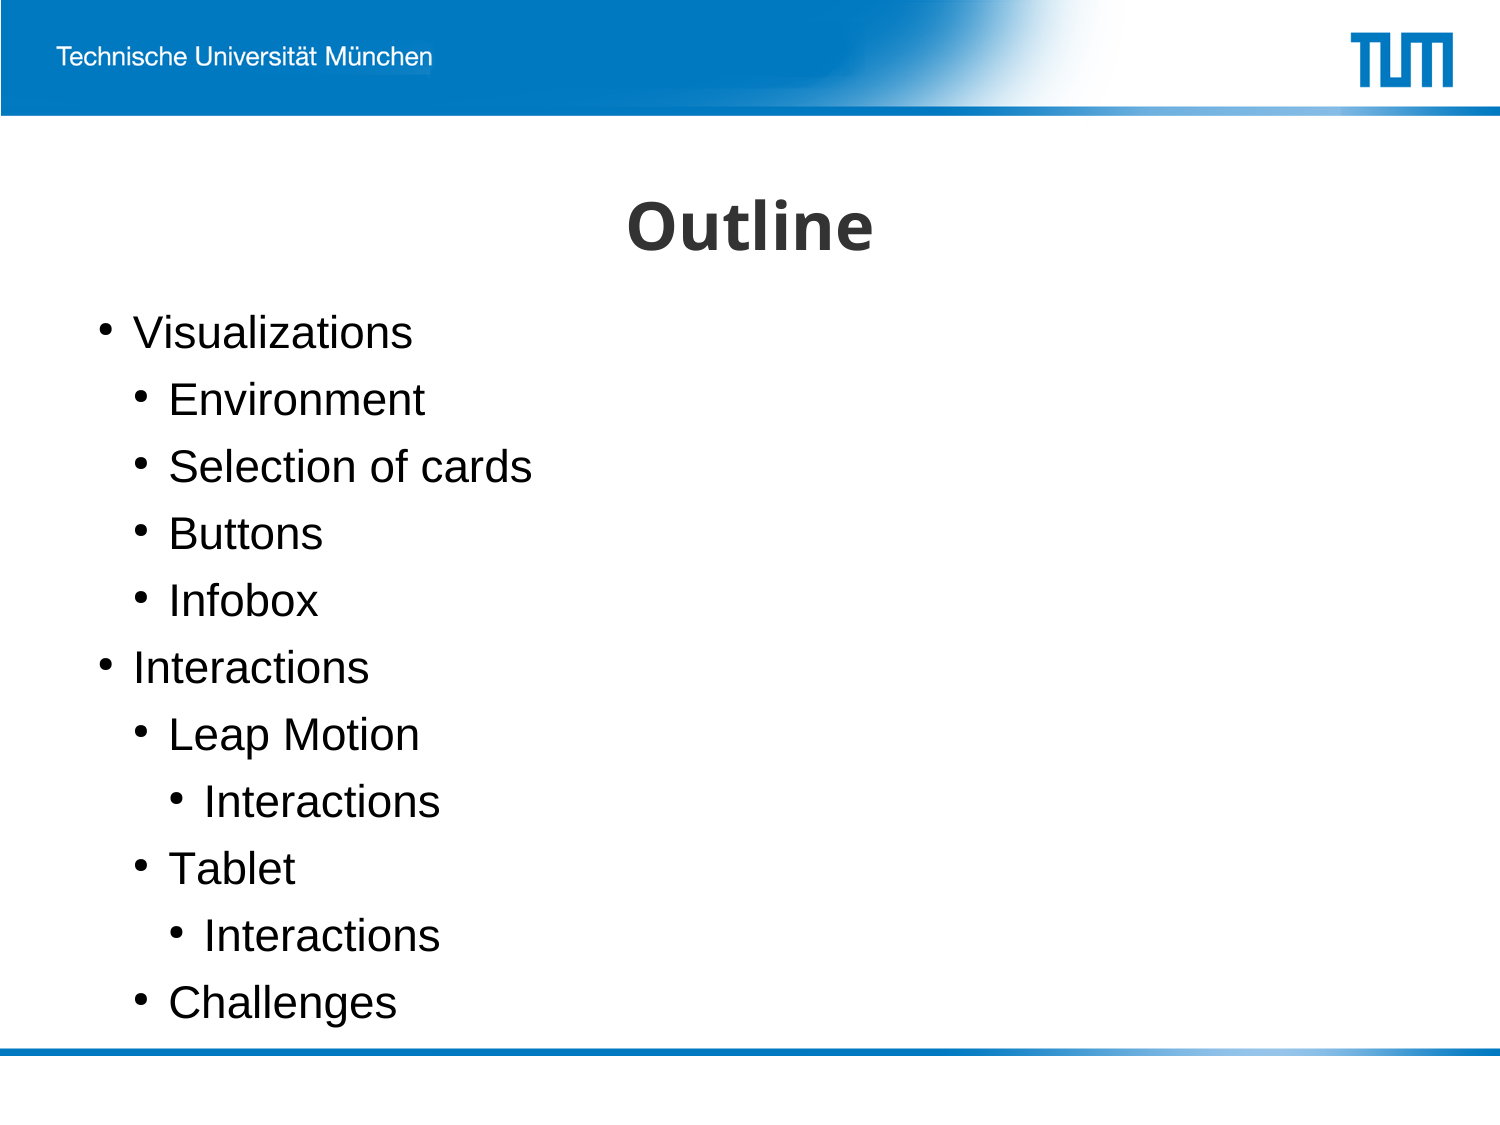

Outline
Visualizations
Environment
Selection of cards
Buttons
Infobox
Interactions
Leap Motion
Interactions
Tablet
Interactions
Challenges